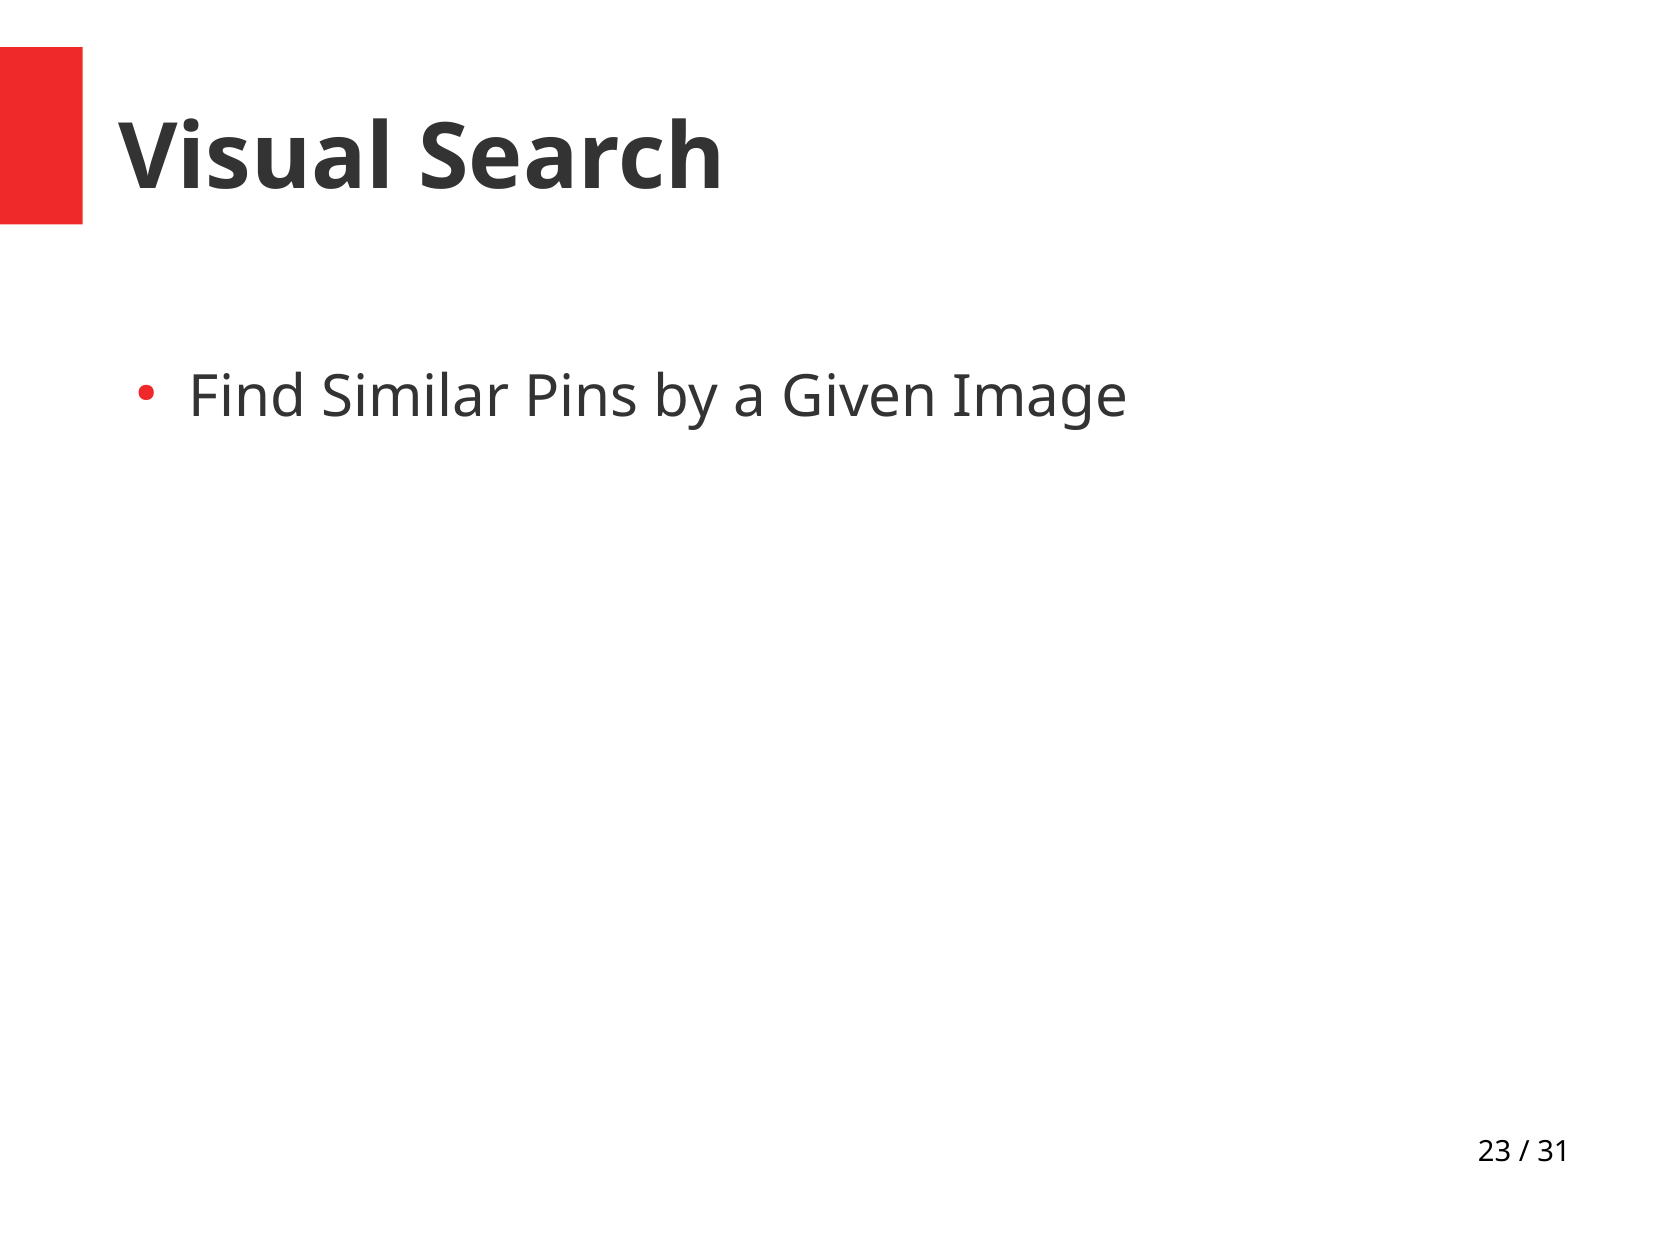

# Visual Search
Find Similar Pins by a Given Image
23